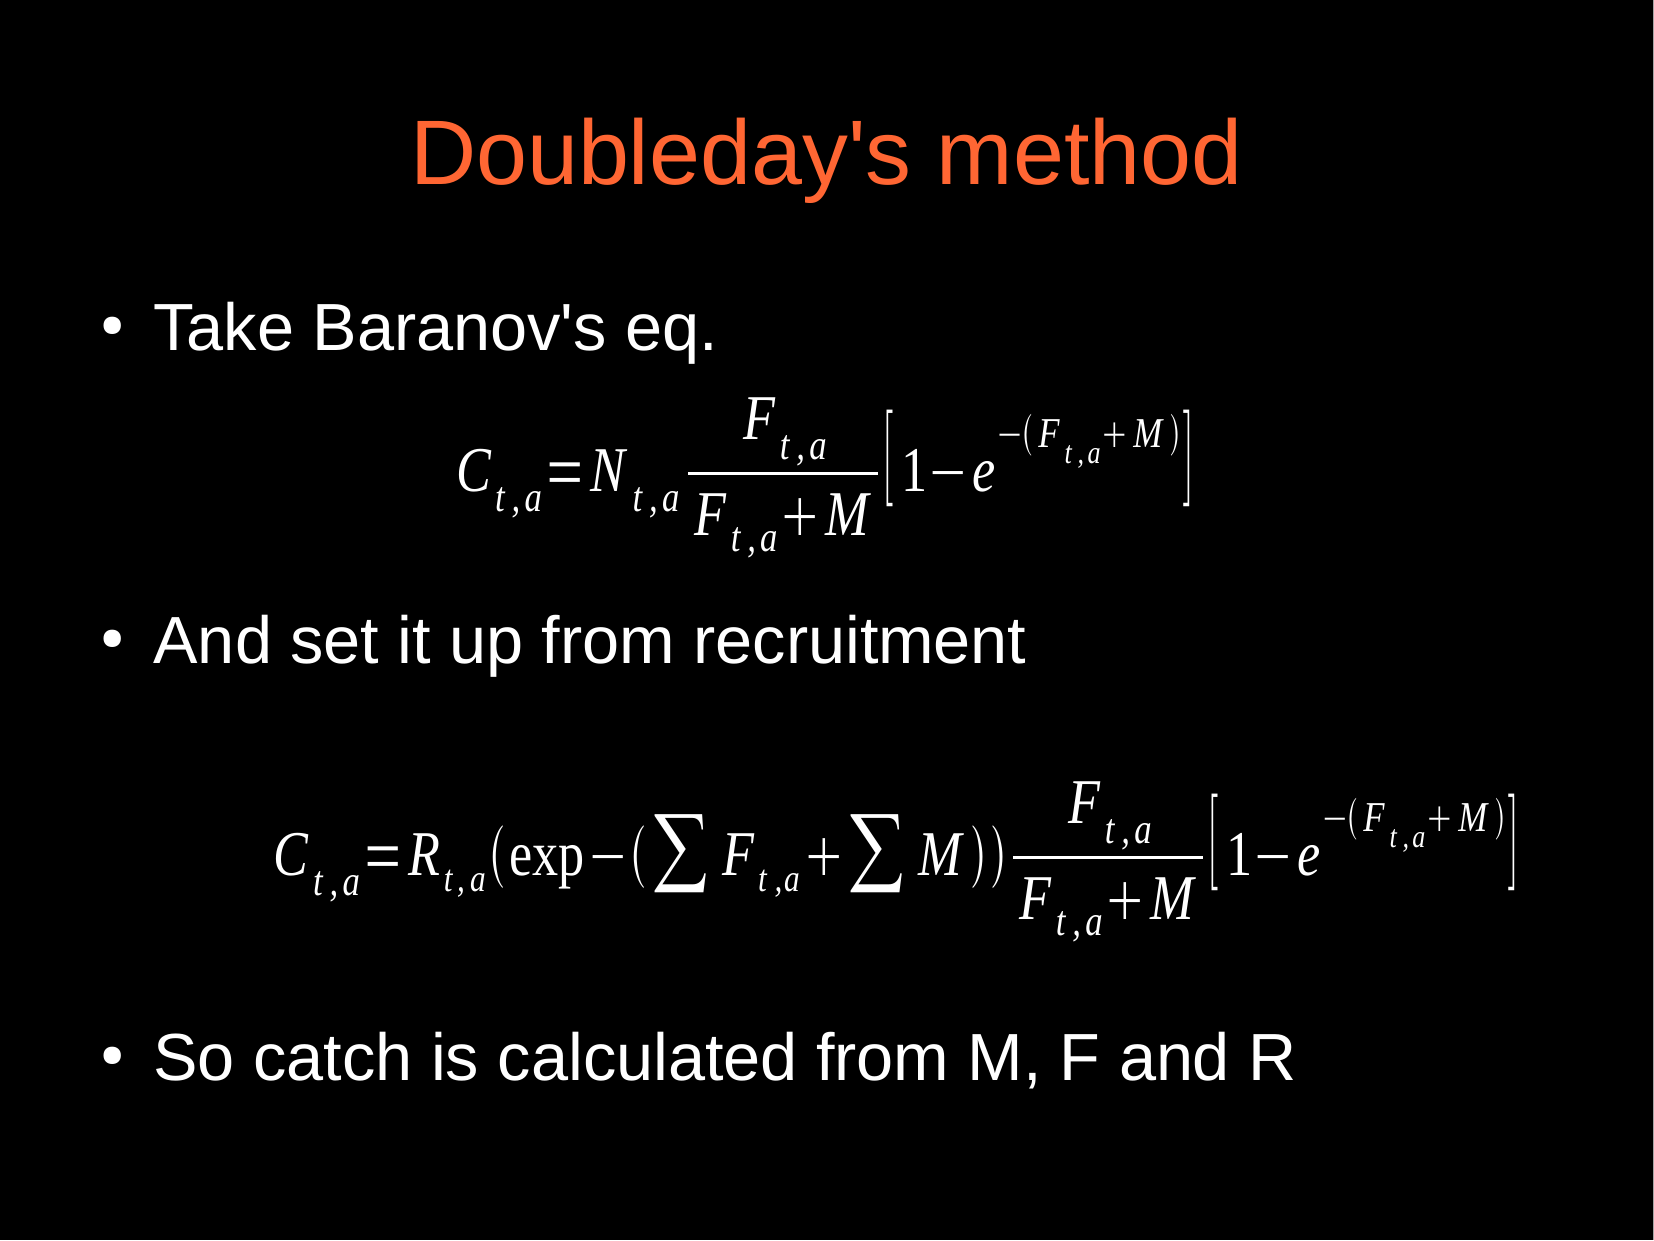

# Doubleday's method
Take Baranov's eq.
And set it up from recruitment
So catch is calculated from M, F and R